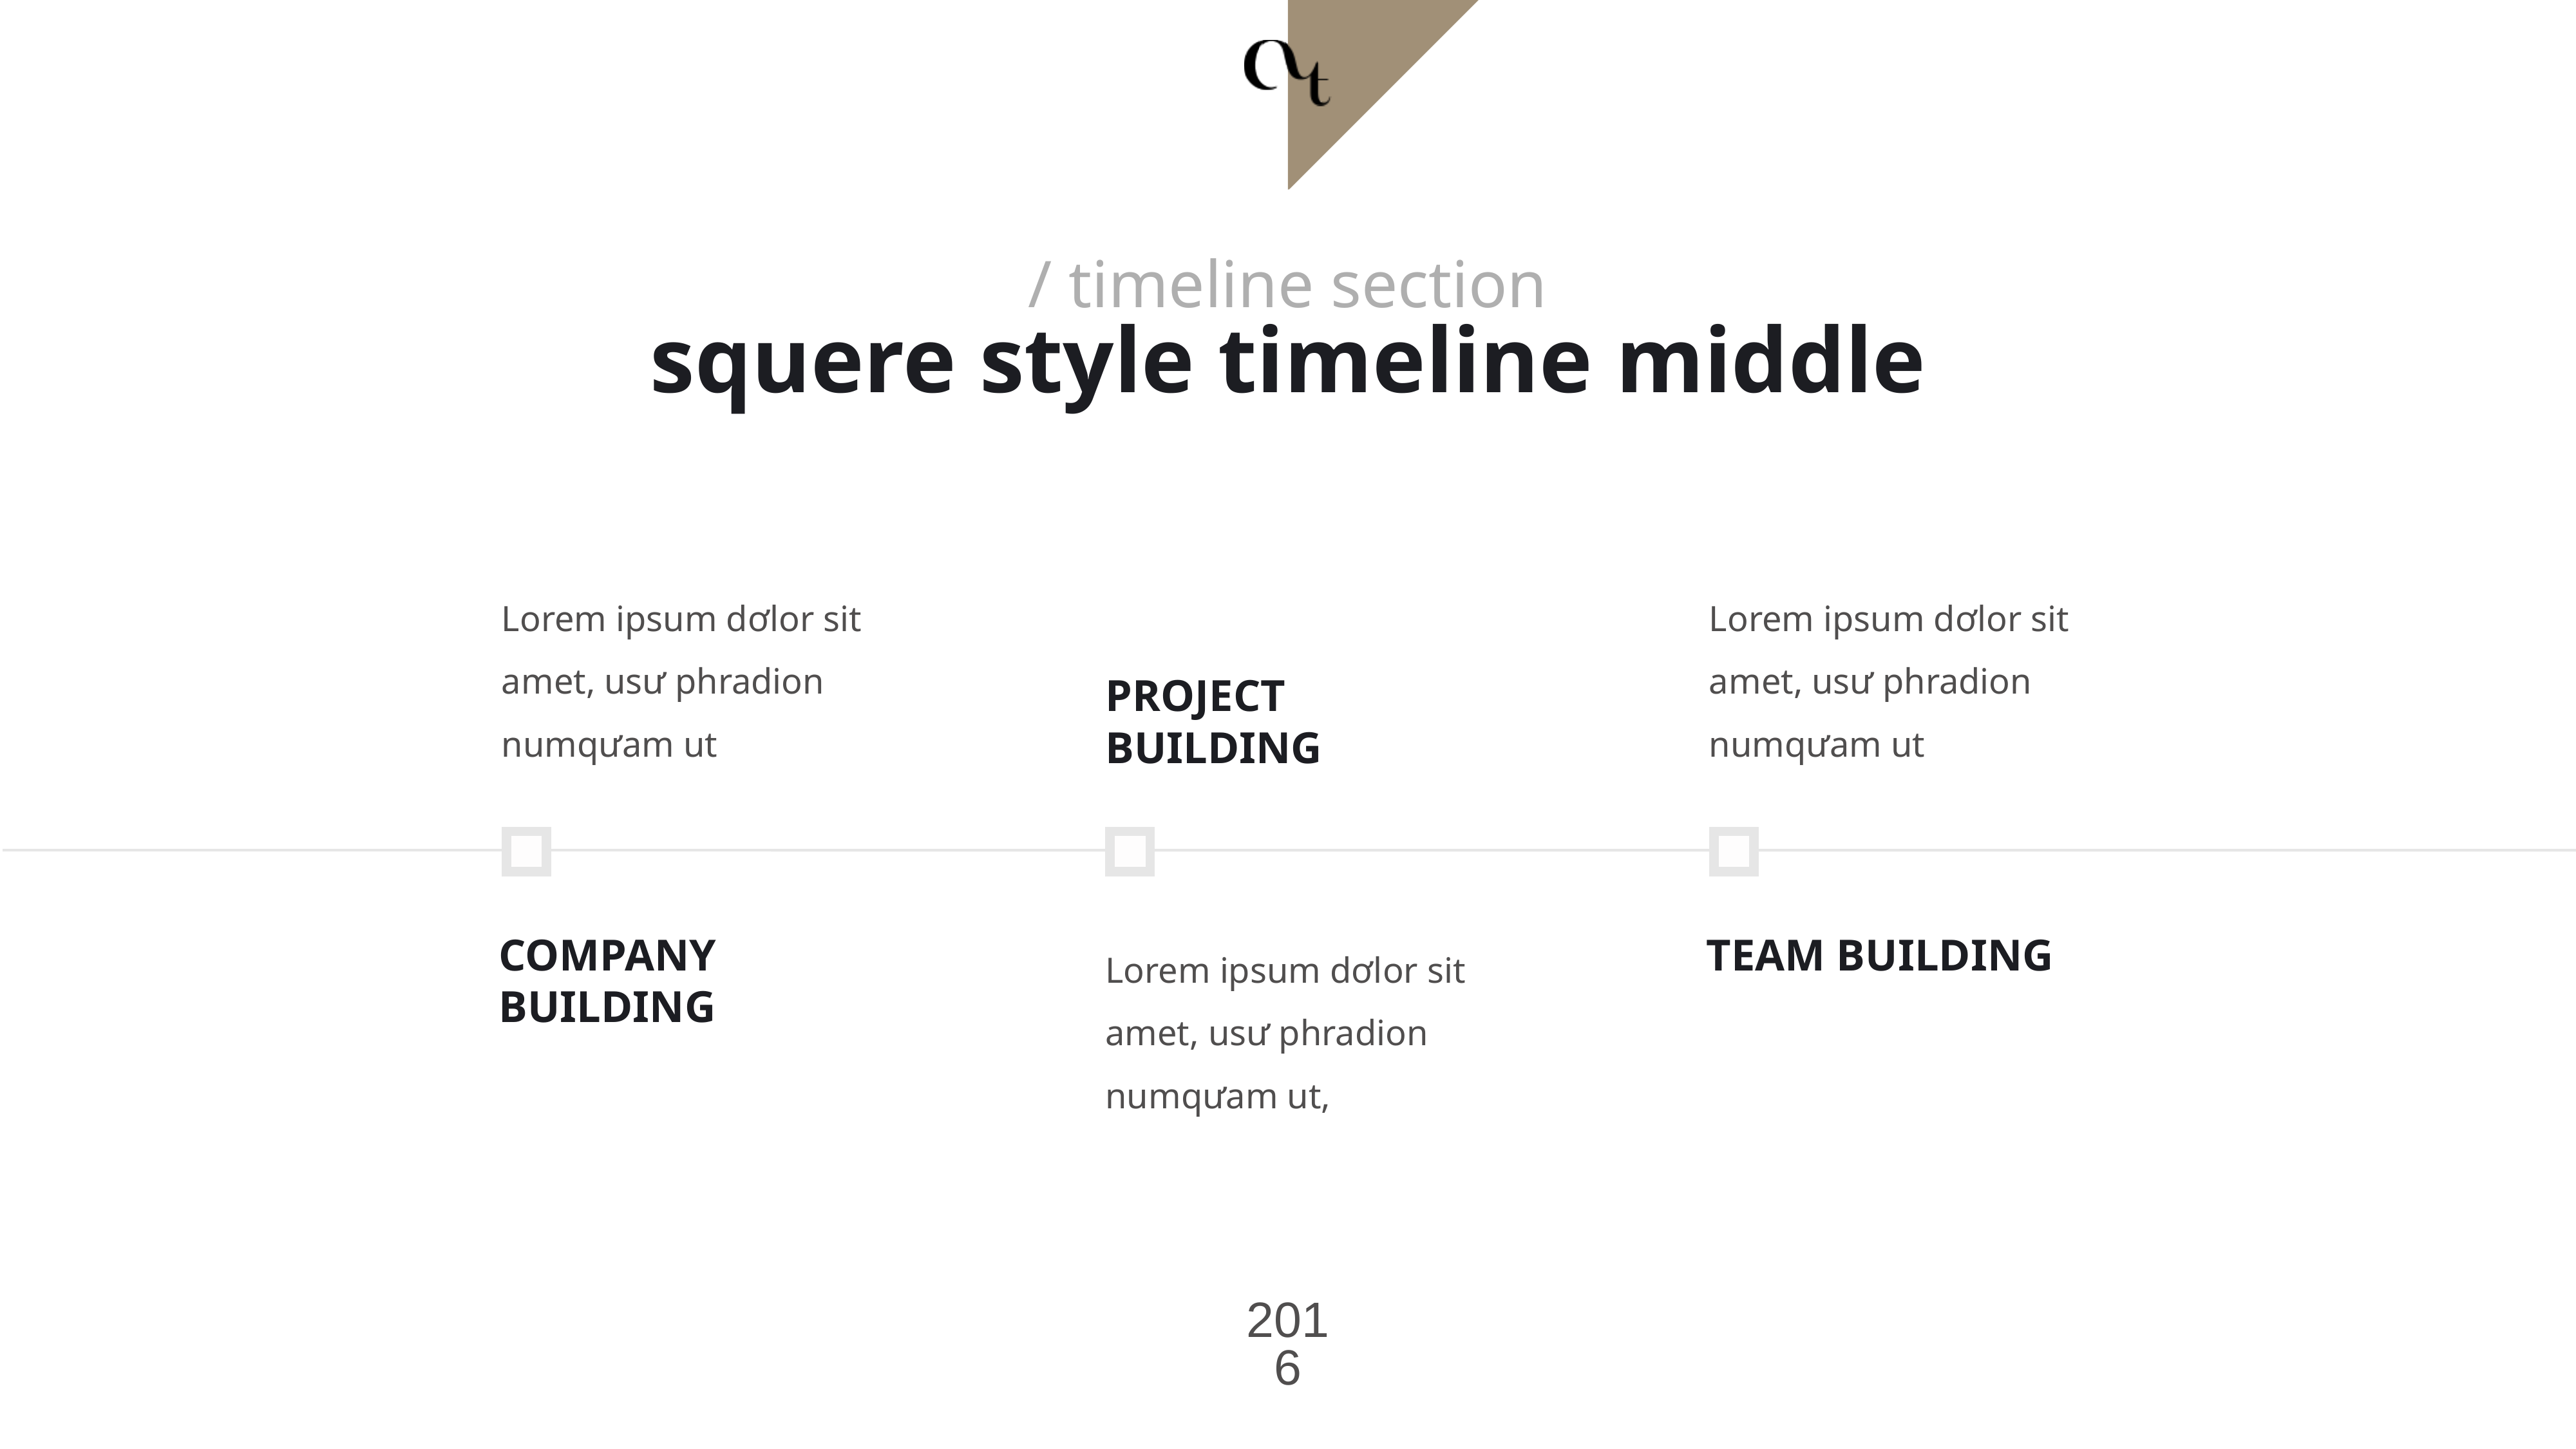

SLIDE
/ timeline section
# squere style timeline middle
Lorem ipsum dơlor sit amet, usư phradion numqưam ut
Lorem ipsum dơlor sit amet, usư phradion numqưam ut
PROJECT BUILDING
Lorem ipsum dơlor sit amet, usư phradion numqưam ut,
COMPANY BUILDING
TEAM BUILDING
2016